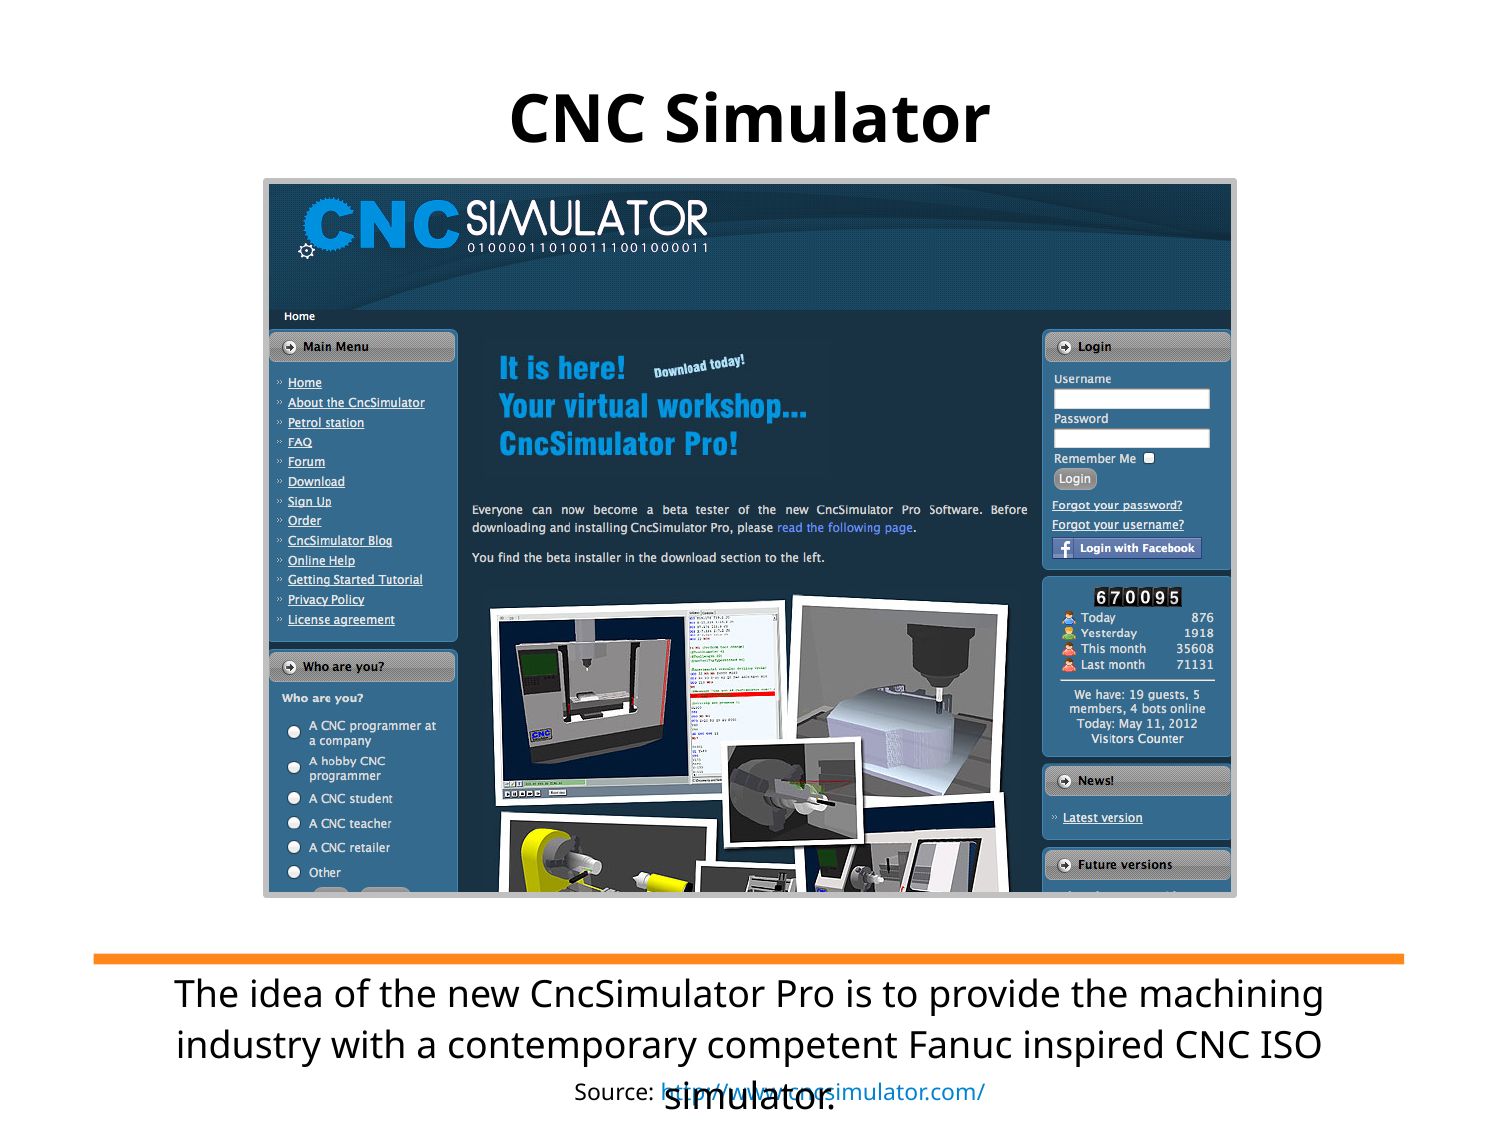

# CNC Simulator
The idea of the new CncSimulator Pro is to provide the machining industry with a contemporary competent Fanuc inspired CNC ISO simulator.
Source: http://www.cncsimulator.com/